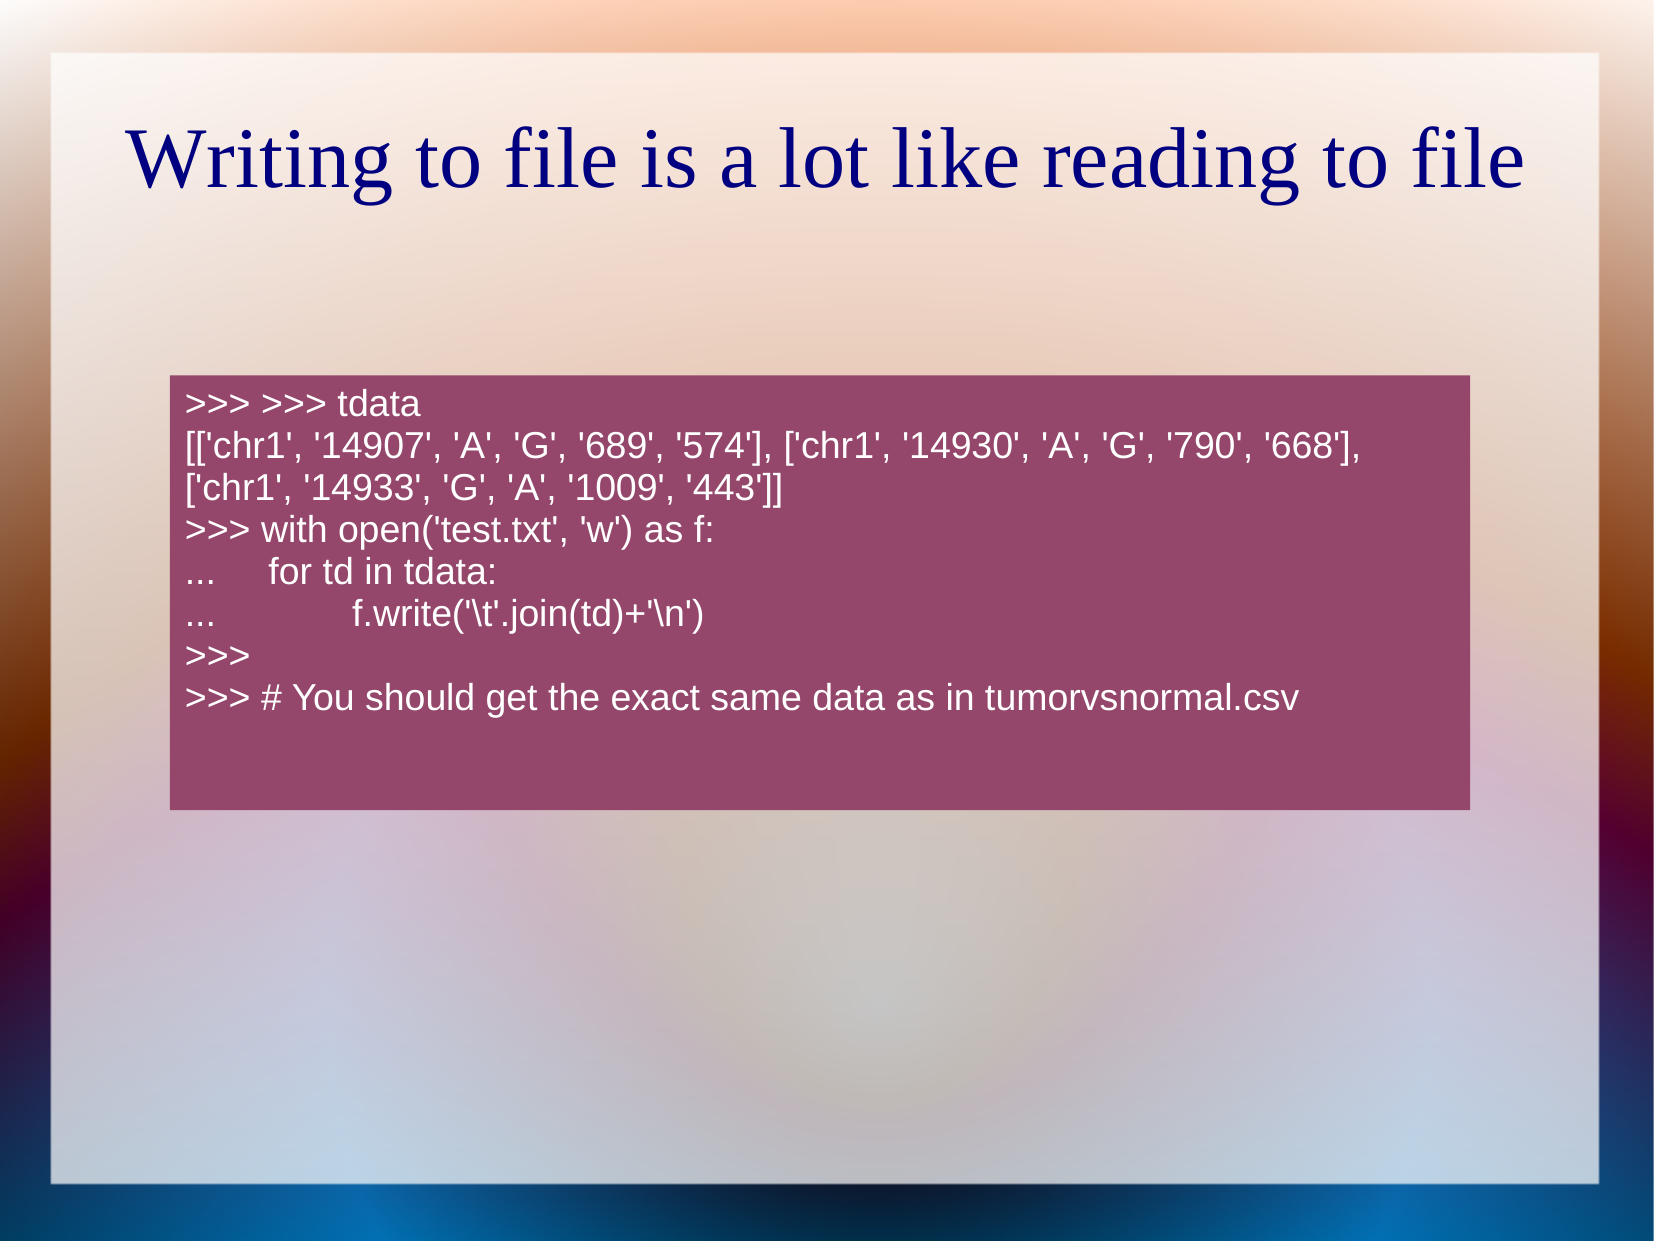

# Writing to file is a lot like reading to file
>>> >>> tdata
[['chr1', '14907', 'A', 'G', '689', '574'], ['chr1', '14930', 'A', 'G', '790', '668'], ['chr1', '14933', 'G', 'A', '1009', '443']]
>>> with open('test.txt', 'w') as f:
... for td in tdata:
... f.write('\t'.join(td)+'\n')
>>>
>>> # You should get the exact same data as in tumorvsnormal.csv